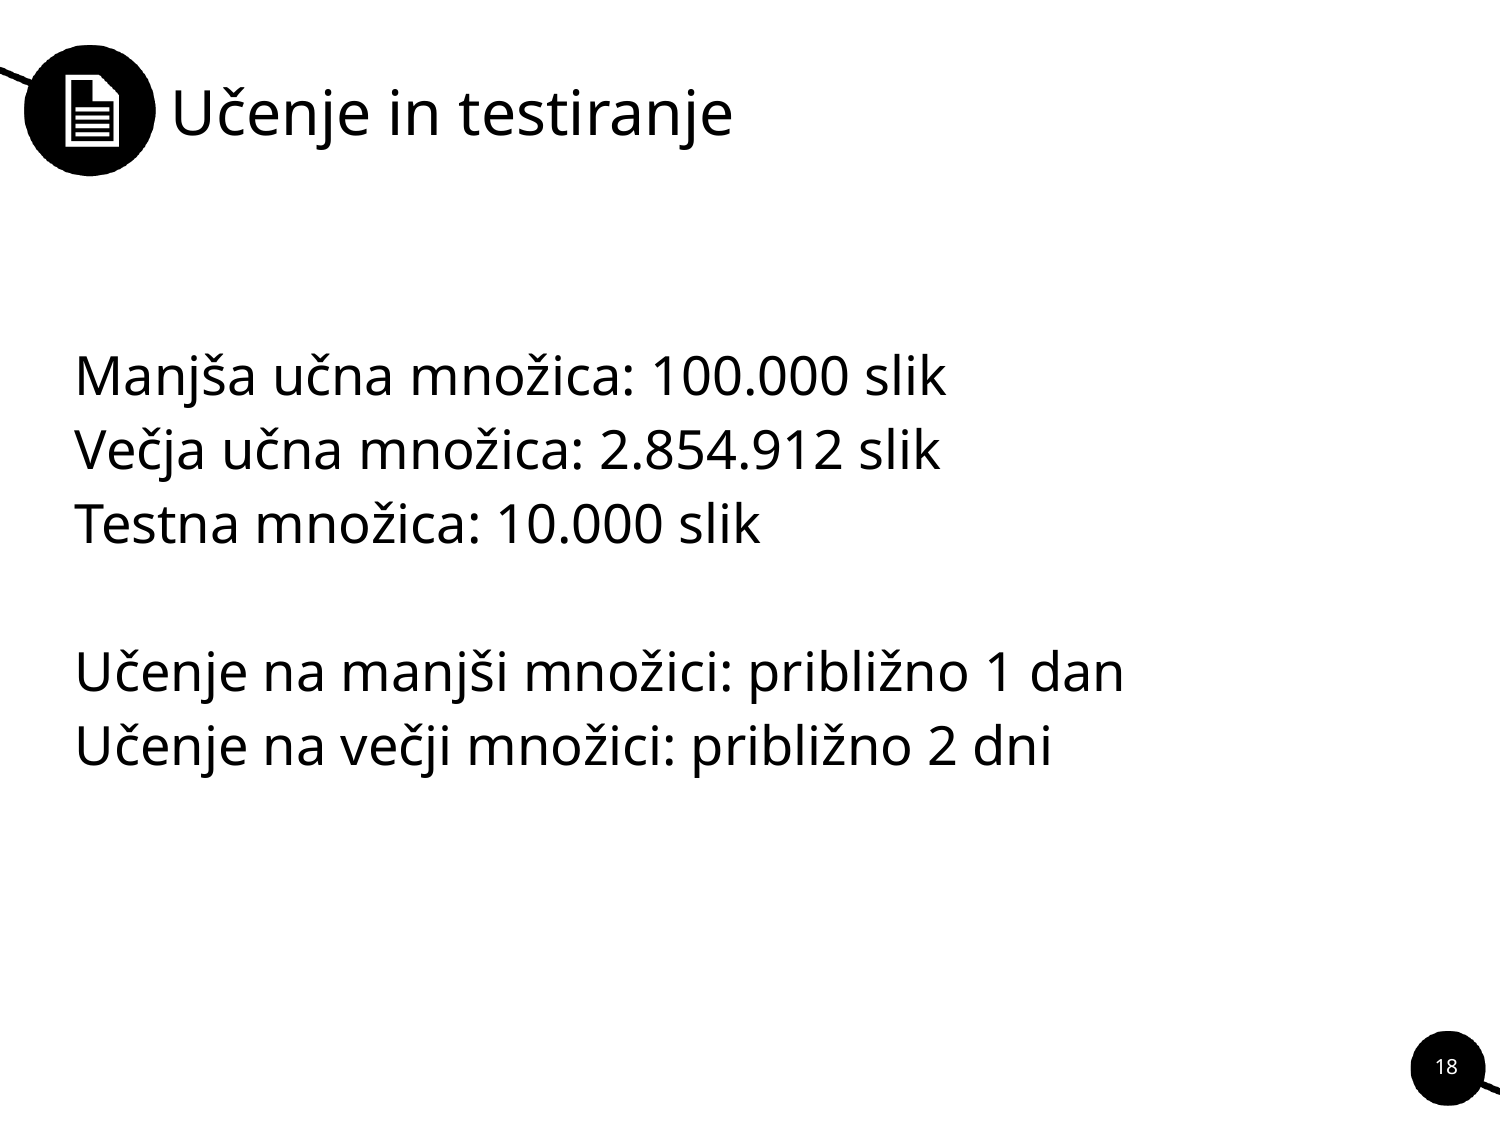

# Učenje in testiranje
Manjša učna množica: 100.000 slik
Večja učna množica: 2.854.912 slik
Testna množica: 10.000 slik
Učenje na manjši množici: približno 1 dan
Učenje na večji množici: približno 2 dni
18